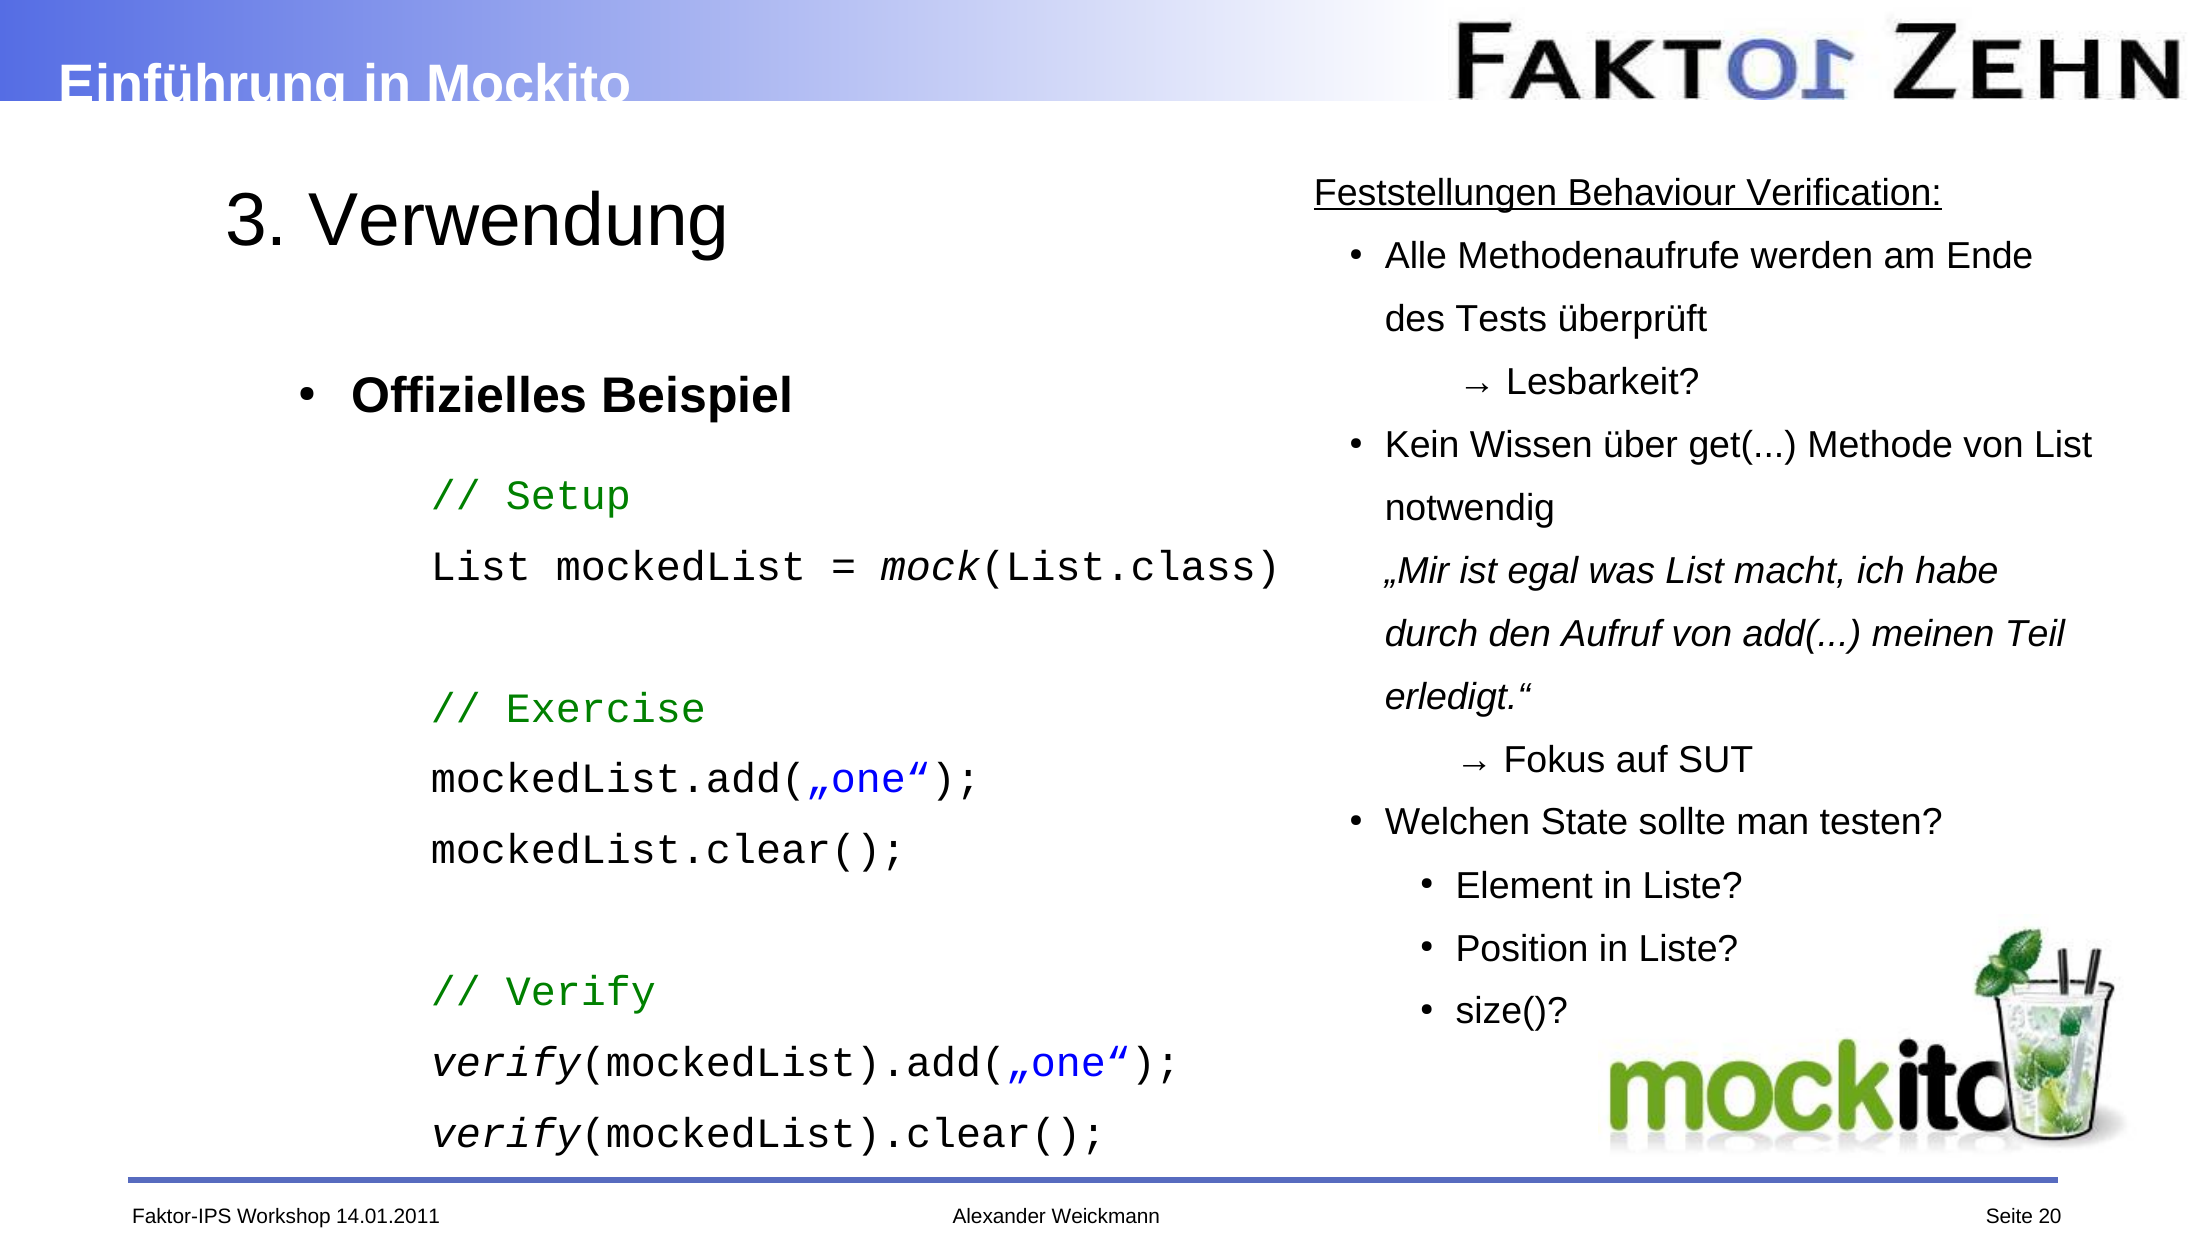

# 3. Verwendung
Feststellungen Behaviour Verification:
Alle Methodenaufrufe werden am Ende des Tests überprüft
	→ Lesbarkeit?
Kein Wissen über get(...) Methode von List notwendig
„Mir ist egal was List macht, ich habe durch den Aufruf von add(...) meinen Teil erledigt.“
→ Fokus auf SUT
Welchen State sollte man testen?
Element in Liste?
Position in Liste?
size()?
Offizielles Beispiel
 		// Setup
			List mockedList = mock(List.class)
			// Exercise
			mockedList.add(„one“);
			mockedList.clear();
			// Verify
			verify(mockedList).add(„one“);
			verify(mockedList).clear();